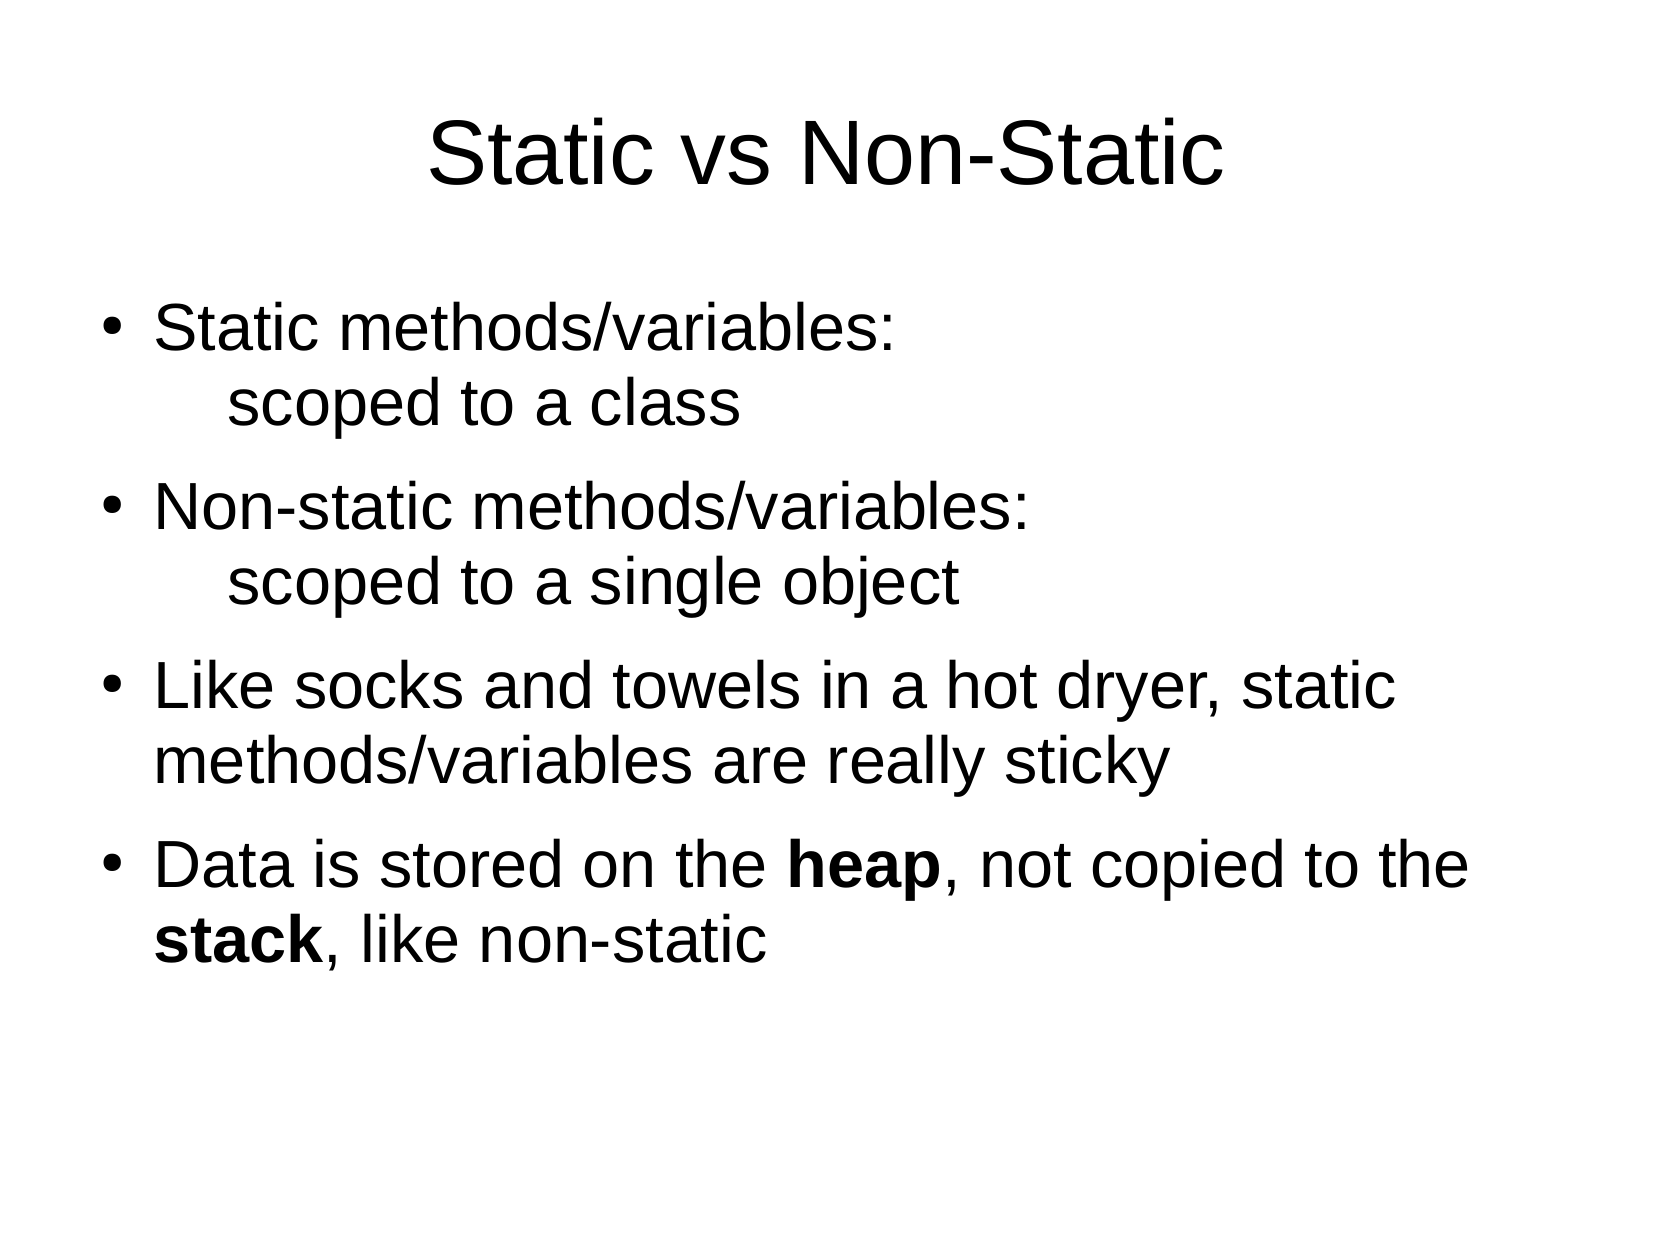

# Static vs Non-Static
Static methods/variables:
 scoped to a class
Non-static methods/variables:
 scoped to a single object
Like socks and towels in a hot dryer, static methods/variables are really sticky
Data is stored on the heap, not copied to the stack, like non-static